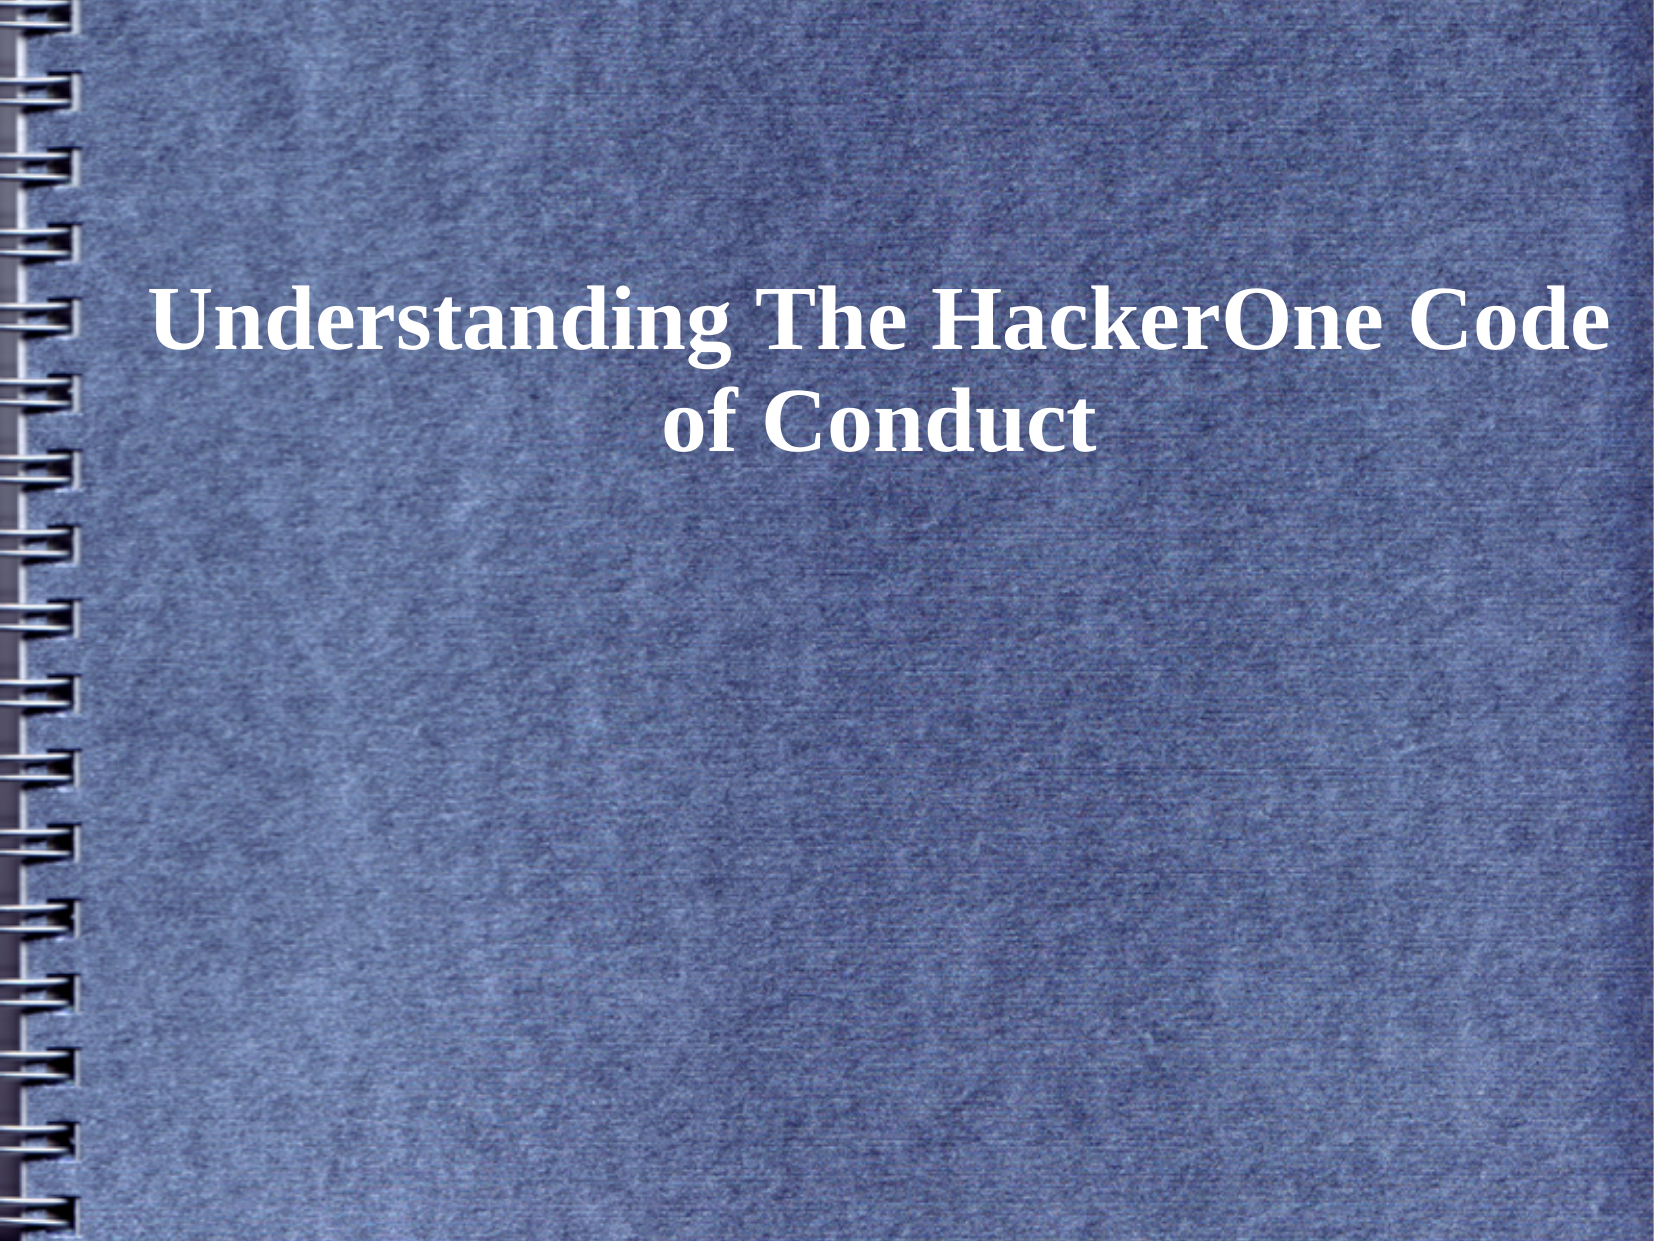

# Understanding The HackerOne Code of Conduct